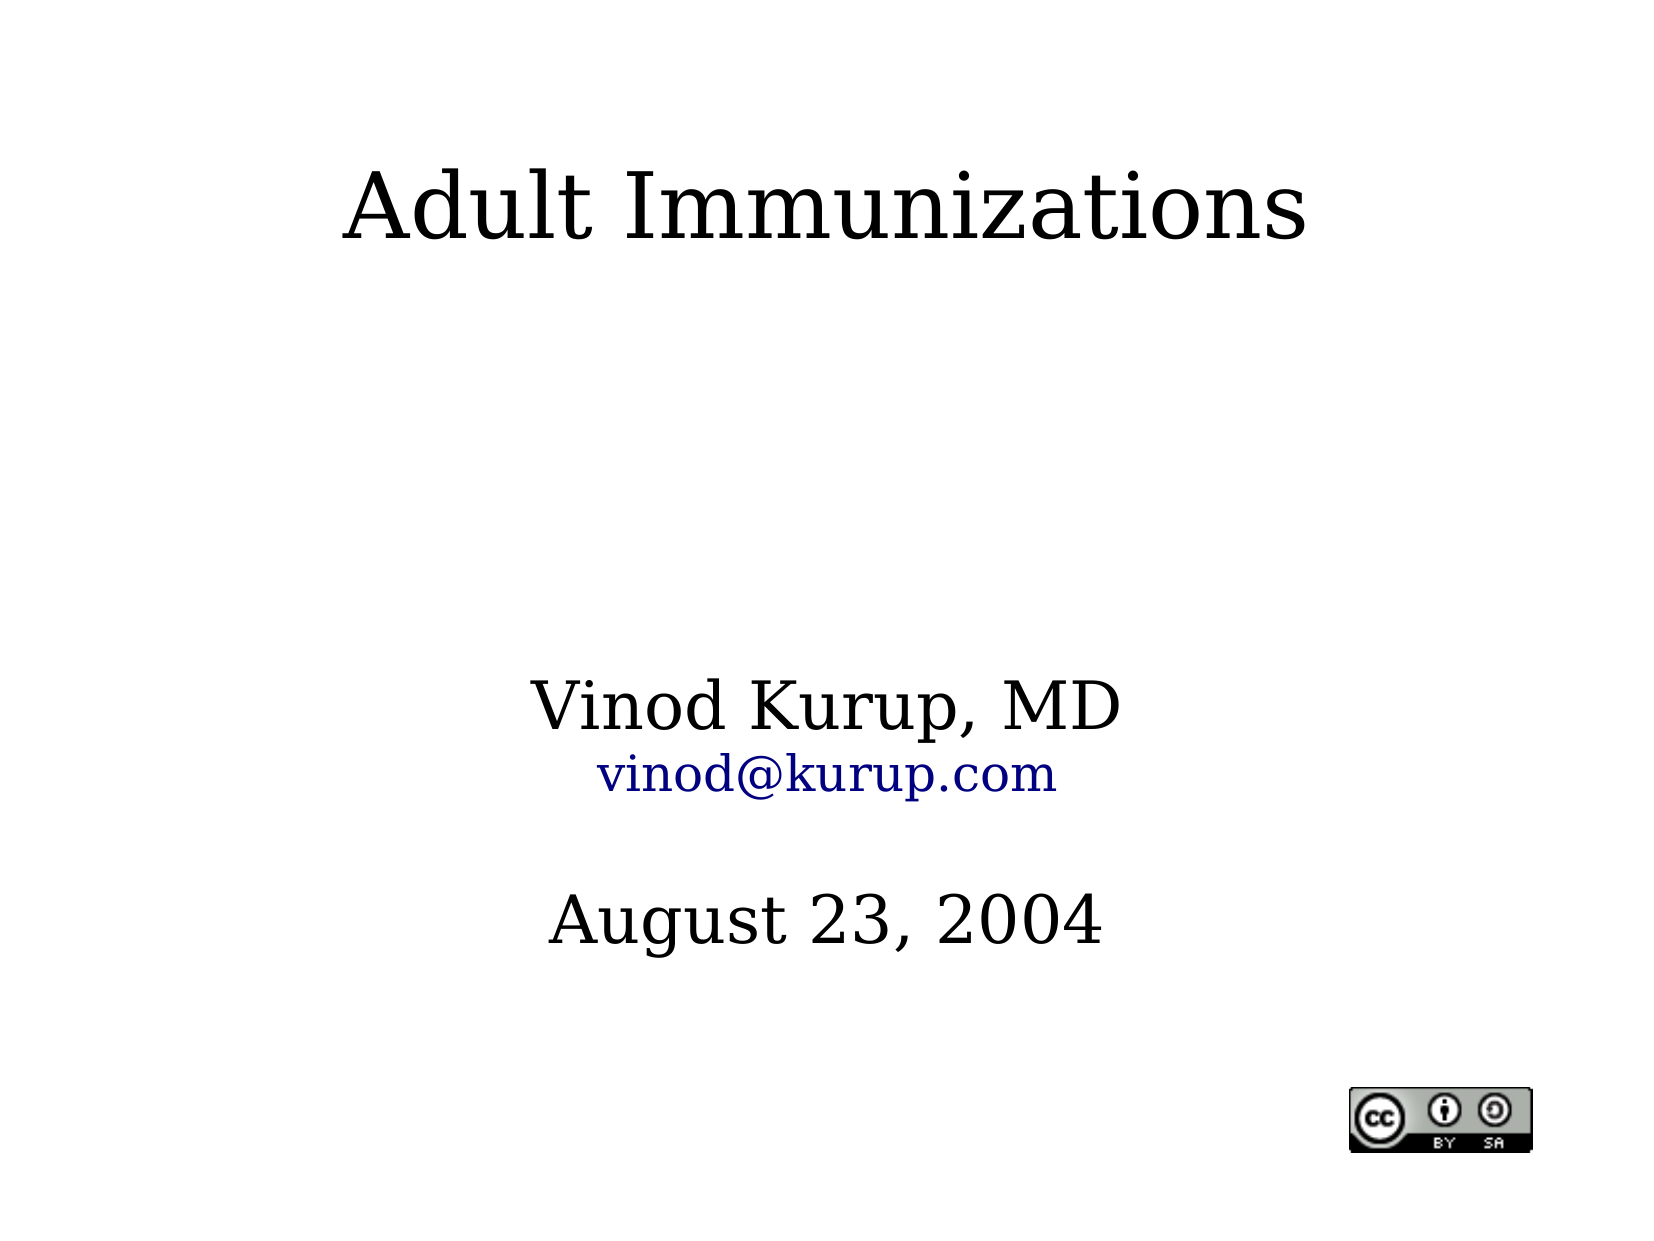

# Adult Immunizations
Vinod Kurup, MD
vinod@kurup.com
August 23, 2004